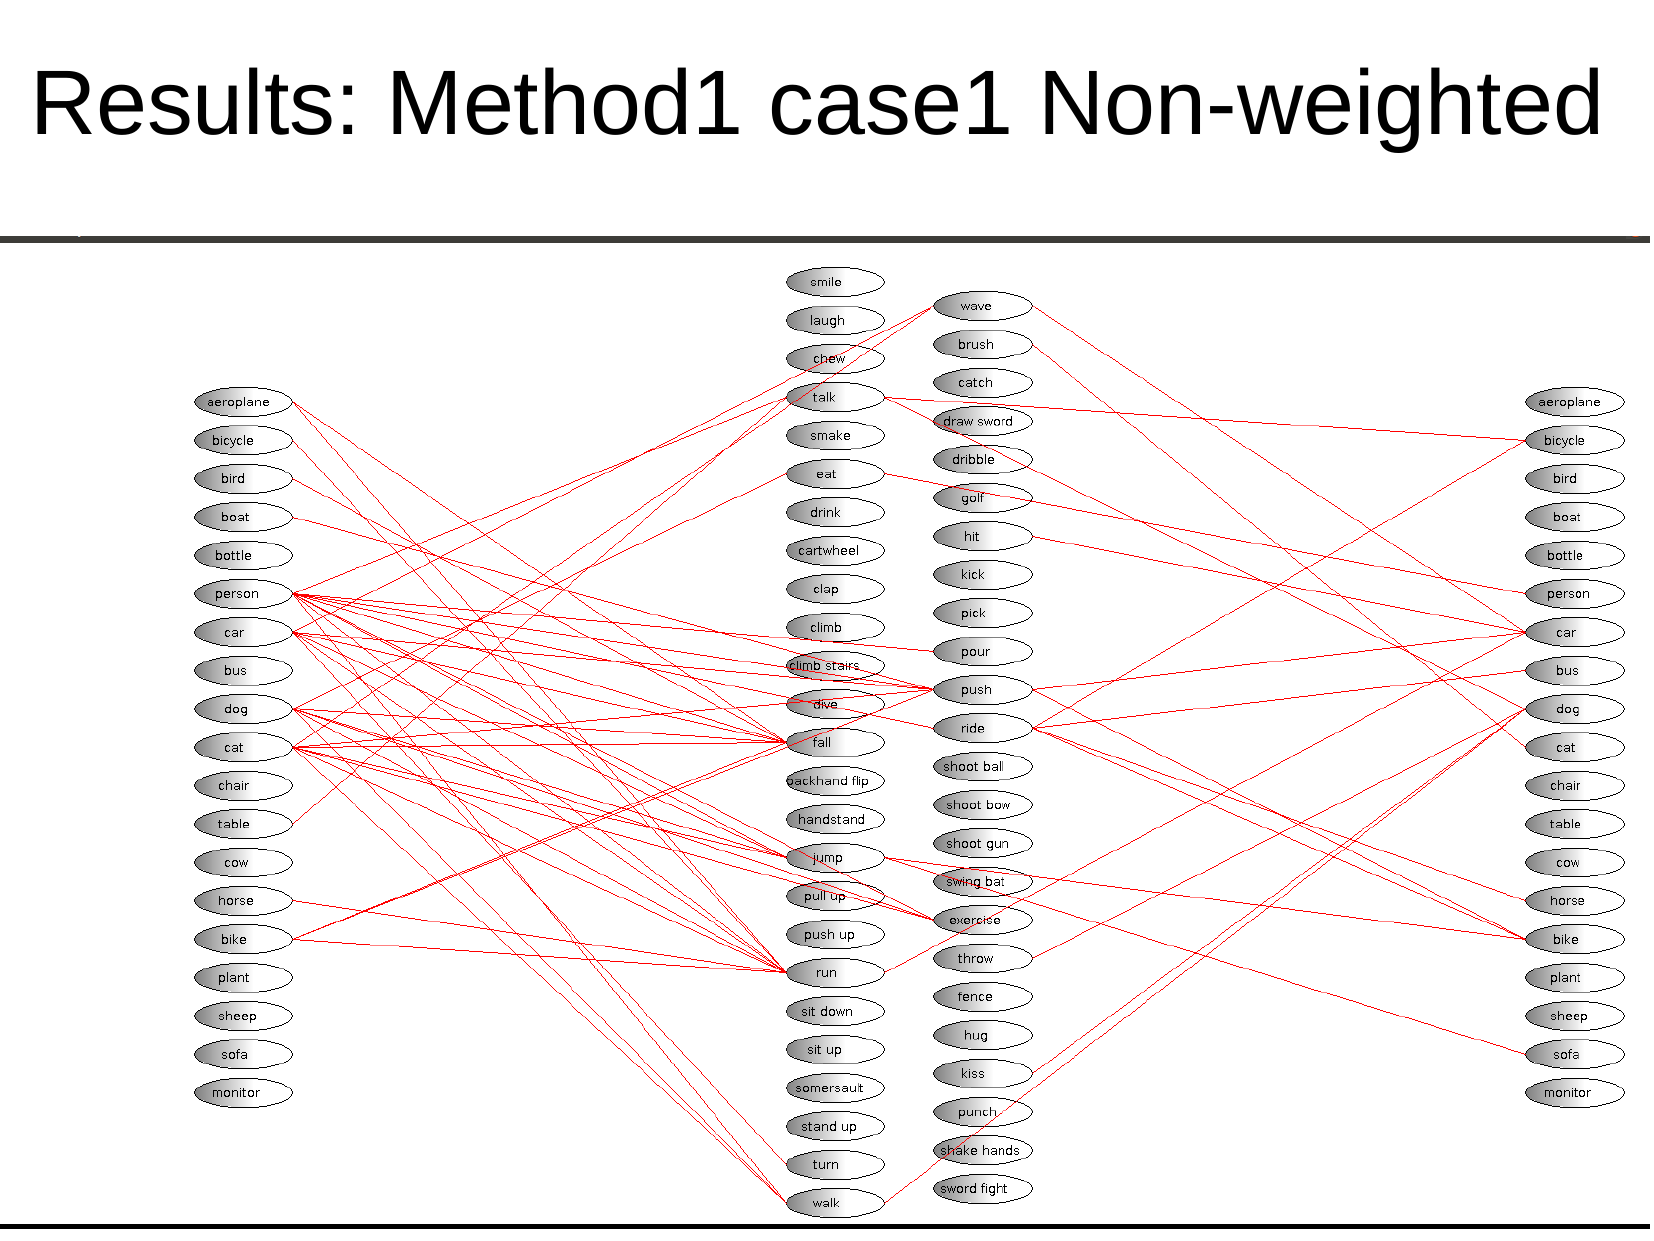

# Results: Method1 case1 Non-weighted
Subject Verb objects